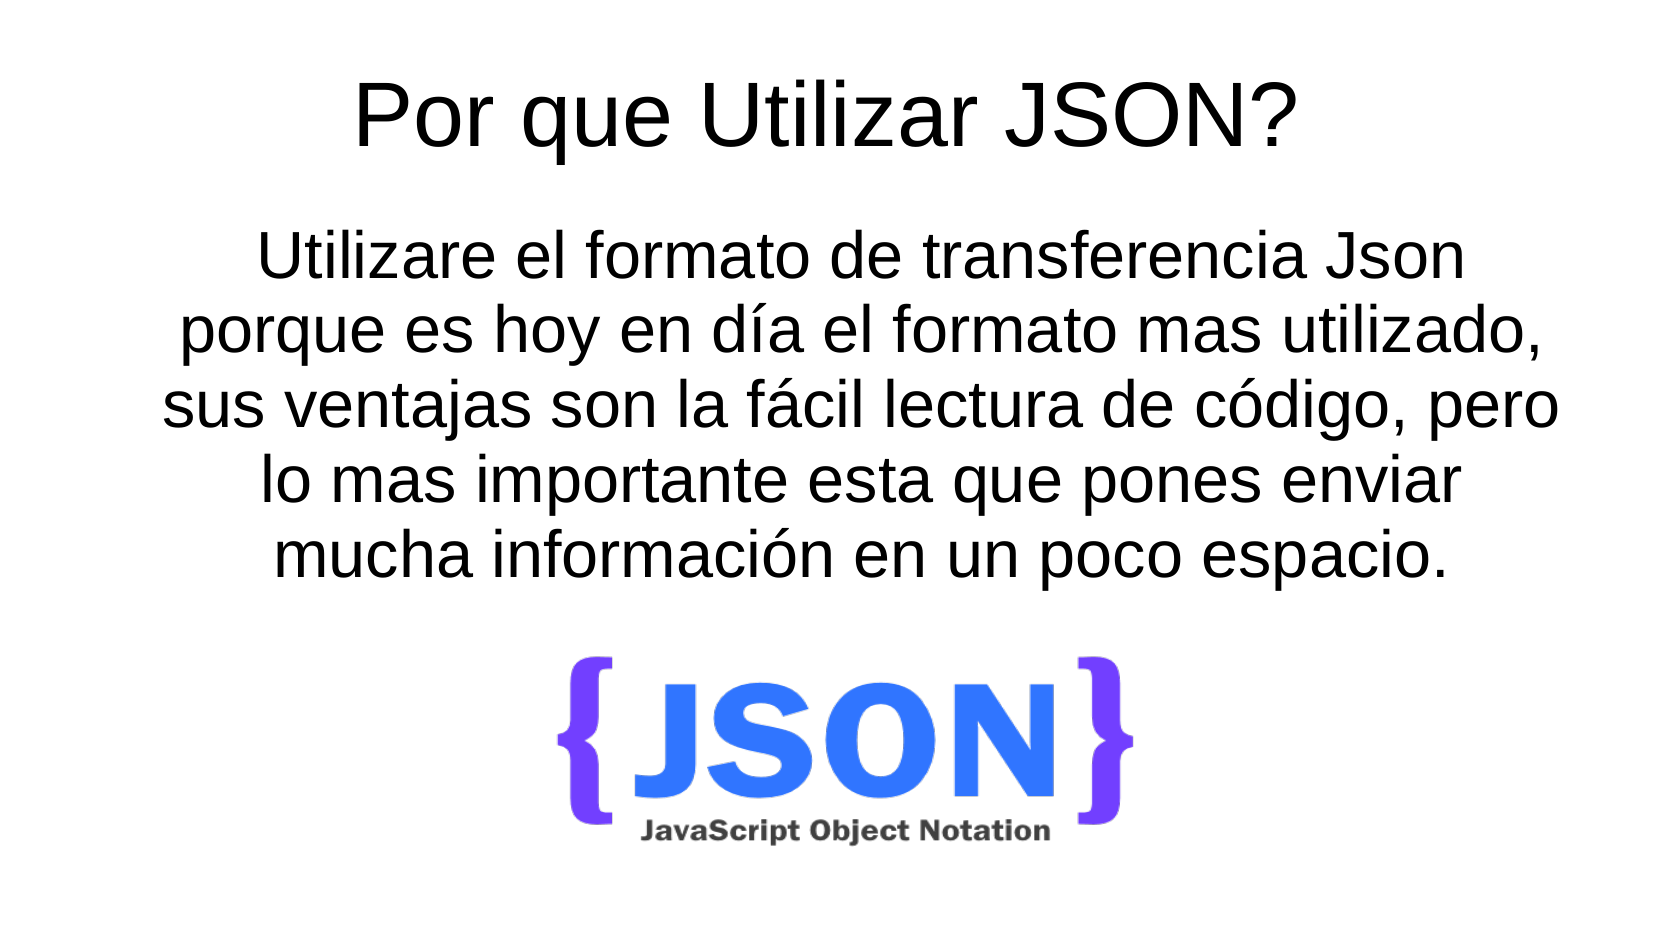

# Por que Utilizar JSON?
Utilizare el formato de transferencia Json porque es hoy en día el formato mas utilizado, sus ventajas son la fácil lectura de código, pero lo mas importante esta que pones enviar mucha información en un poco espacio.